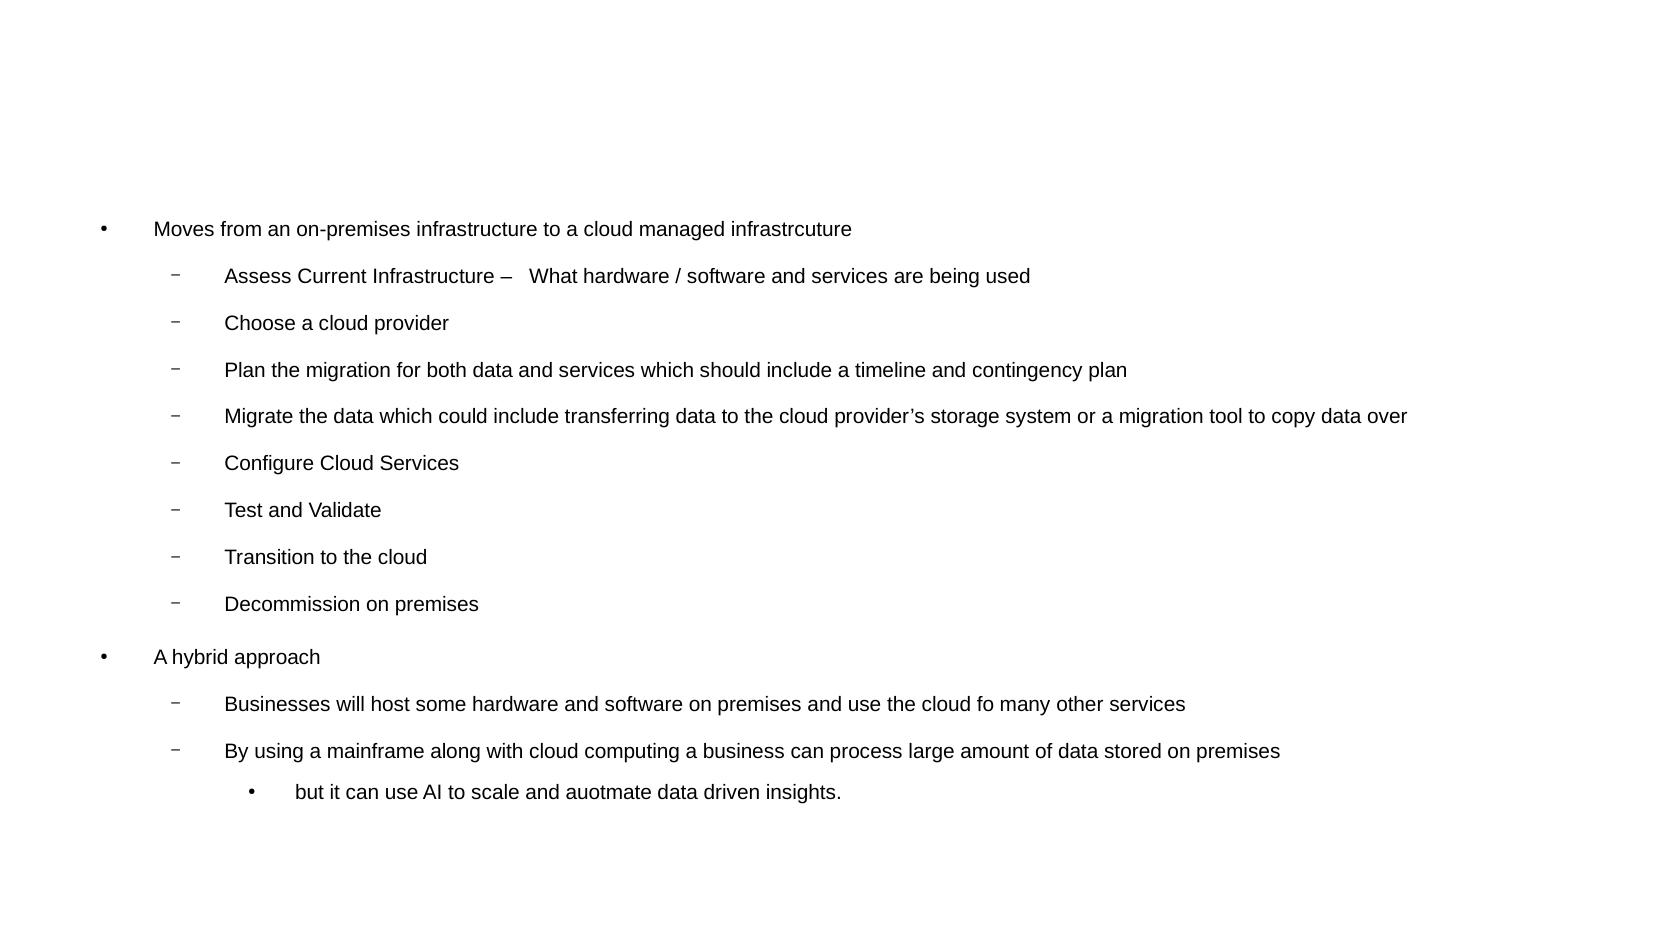

#
Moves from an on-premises infrastructure to a cloud managed infrastrcuture
Assess Current Infrastructure – What hardware / software and services are being used
Choose a cloud provider
Plan the migration for both data and services which should include a timeline and contingency plan
Migrate the data which could include transferring data to the cloud provider’s storage system or a migration tool to copy data over
Configure Cloud Services
Test and Validate
Transition to the cloud
Decommission on premises
A hybrid approach
Businesses will host some hardware and software on premises and use the cloud fo many other services
By using a mainframe along with cloud computing a business can process large amount of data stored on premises
but it can use AI to scale and auotmate data driven insights.